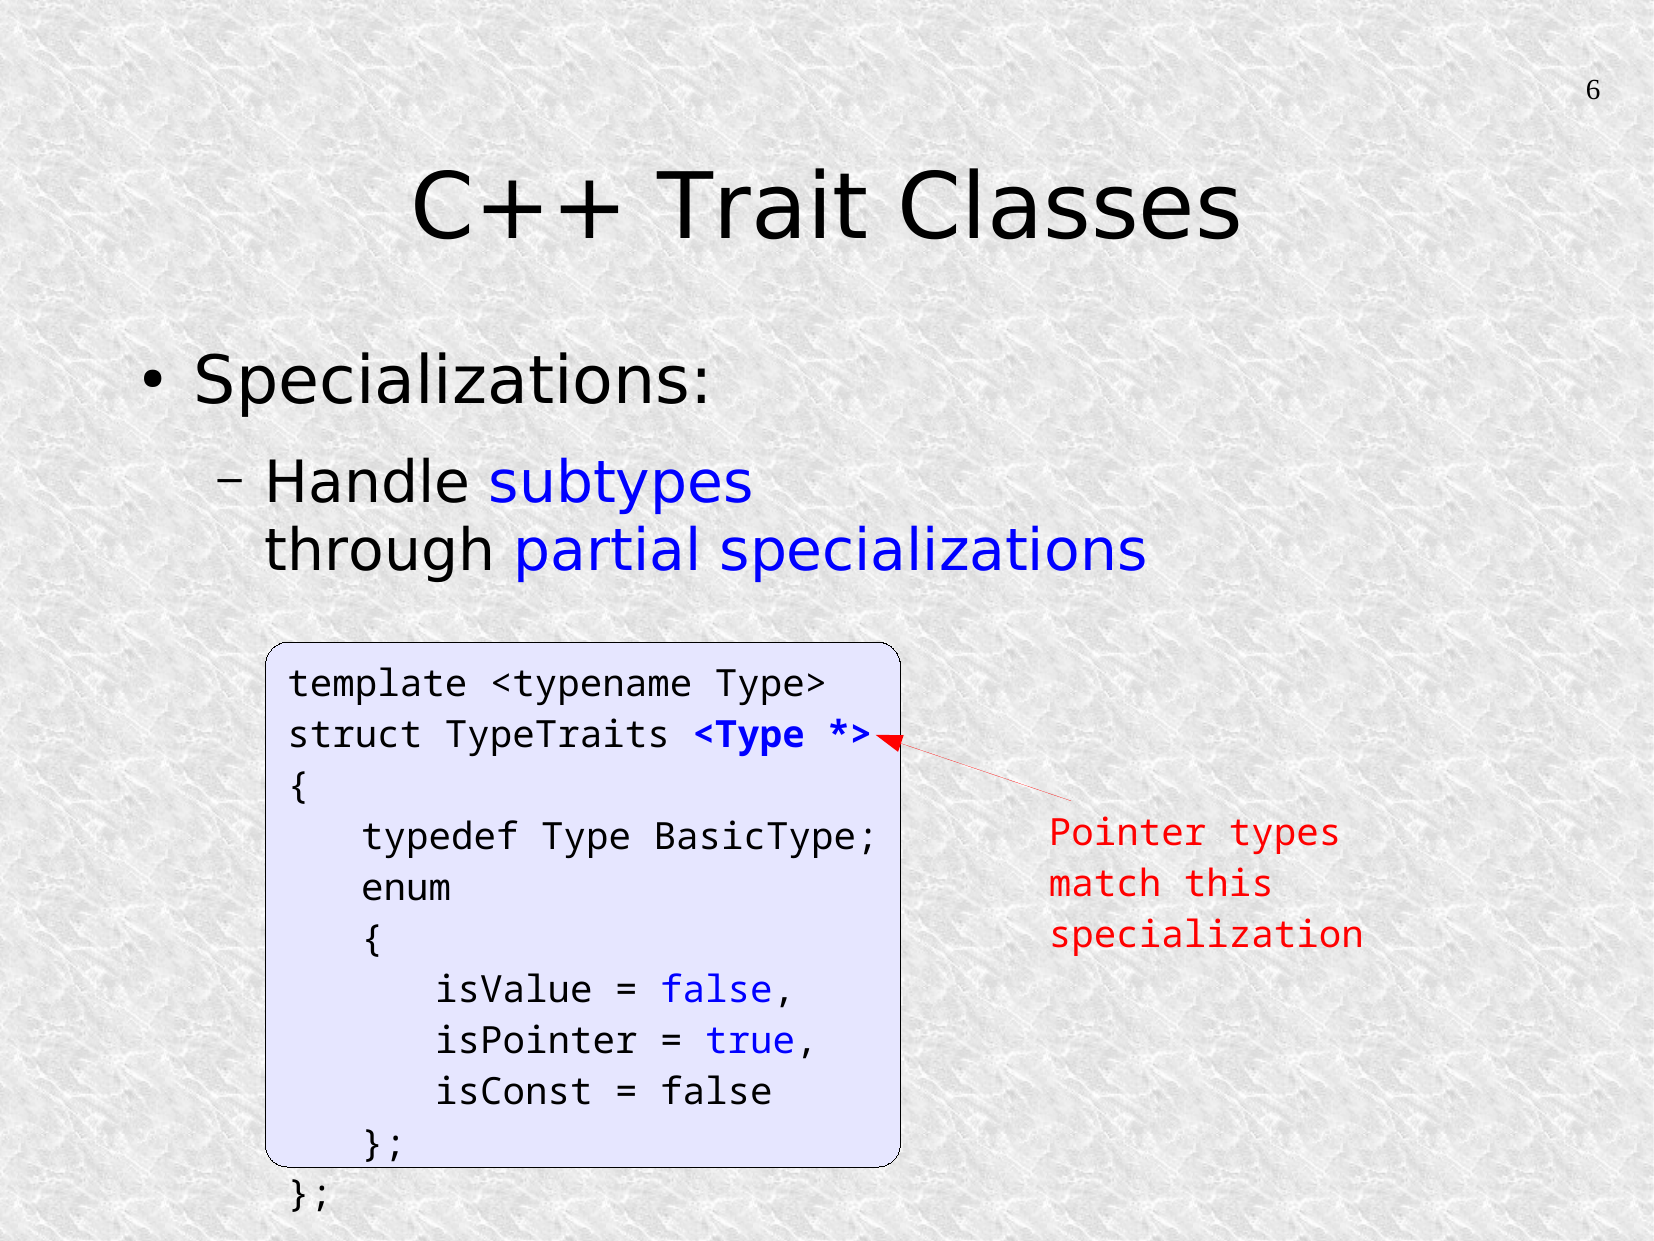

6
# C++ Trait Classes
Specializations:
Handle subtypes
through partial specializations
template <typename Type>
struct TypeTraits <Type *>
{
	typedef Type BasicType;
	enum
	{
		isValue = false,
		isPointer = true,
		isConst = false
	};
};
Pointer types
match this
specialization